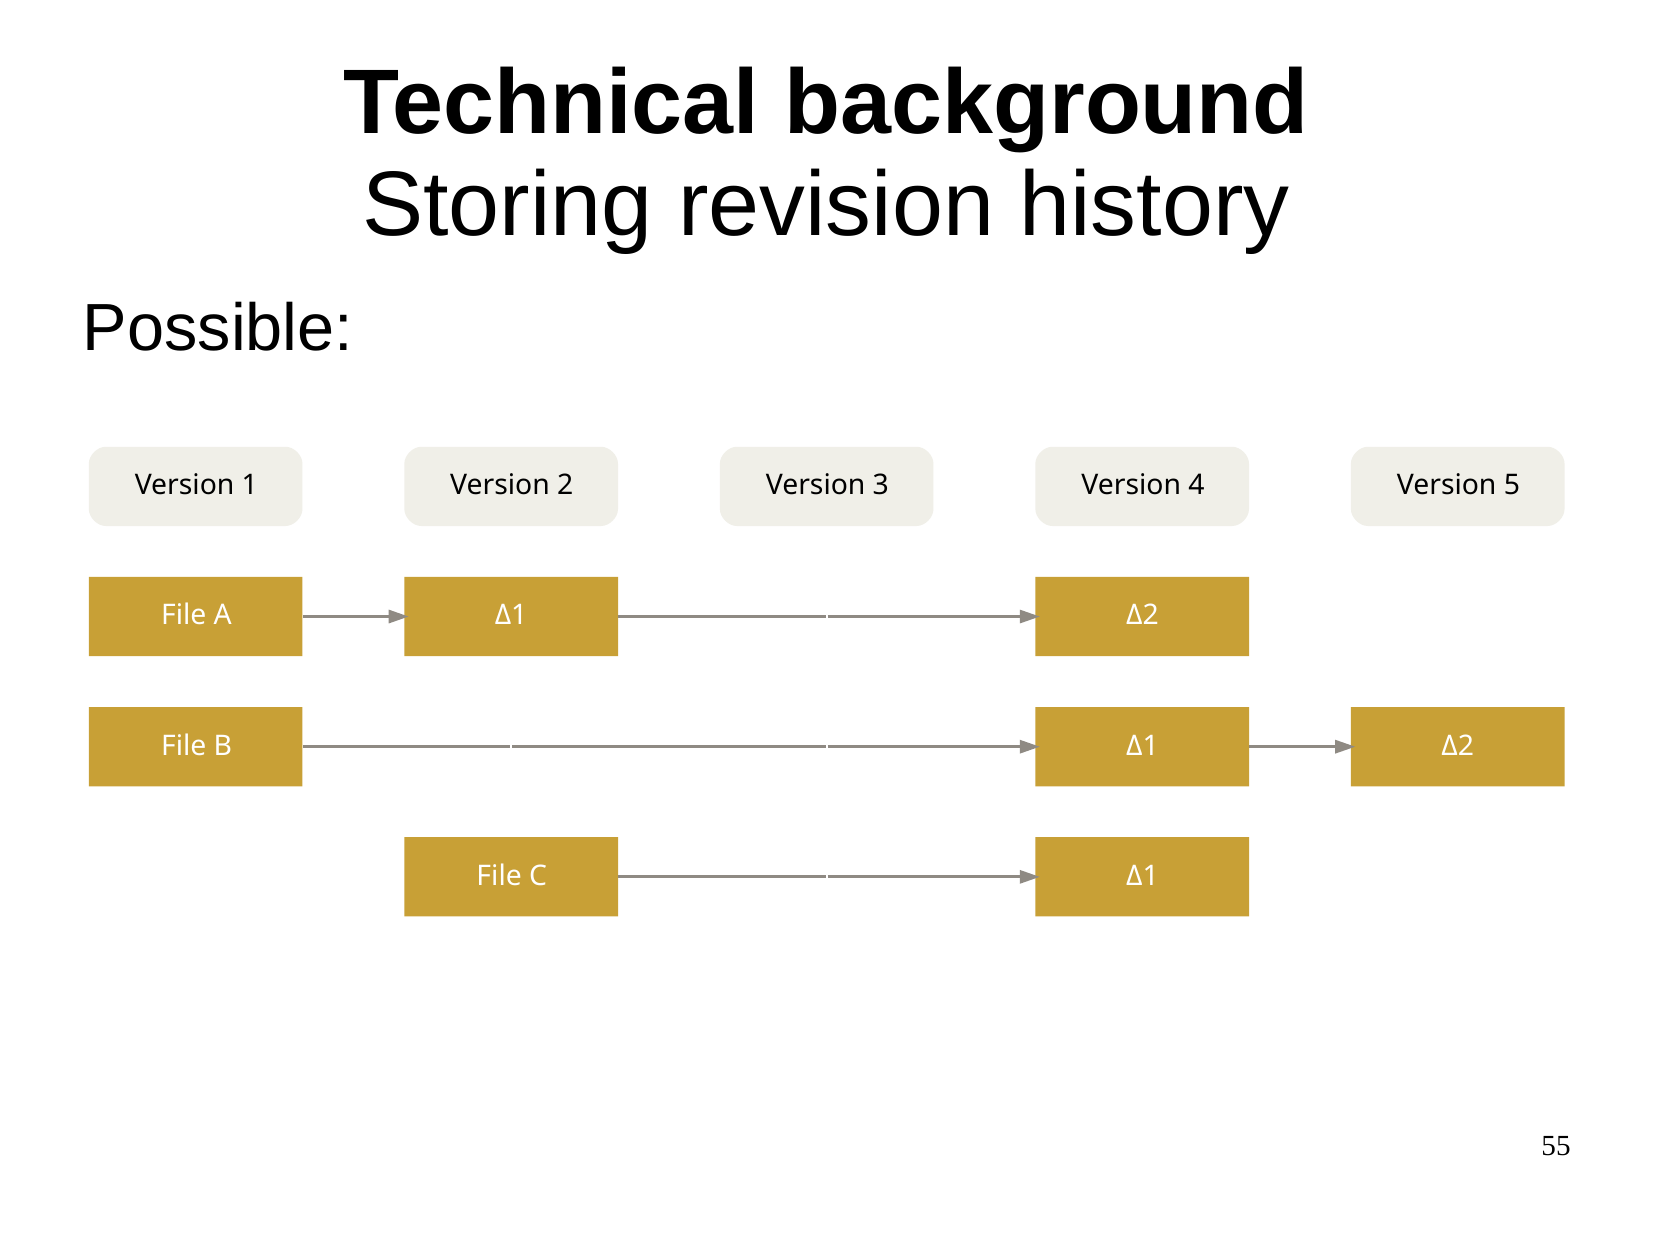

# Technical background Storing revision history
Possible:
55